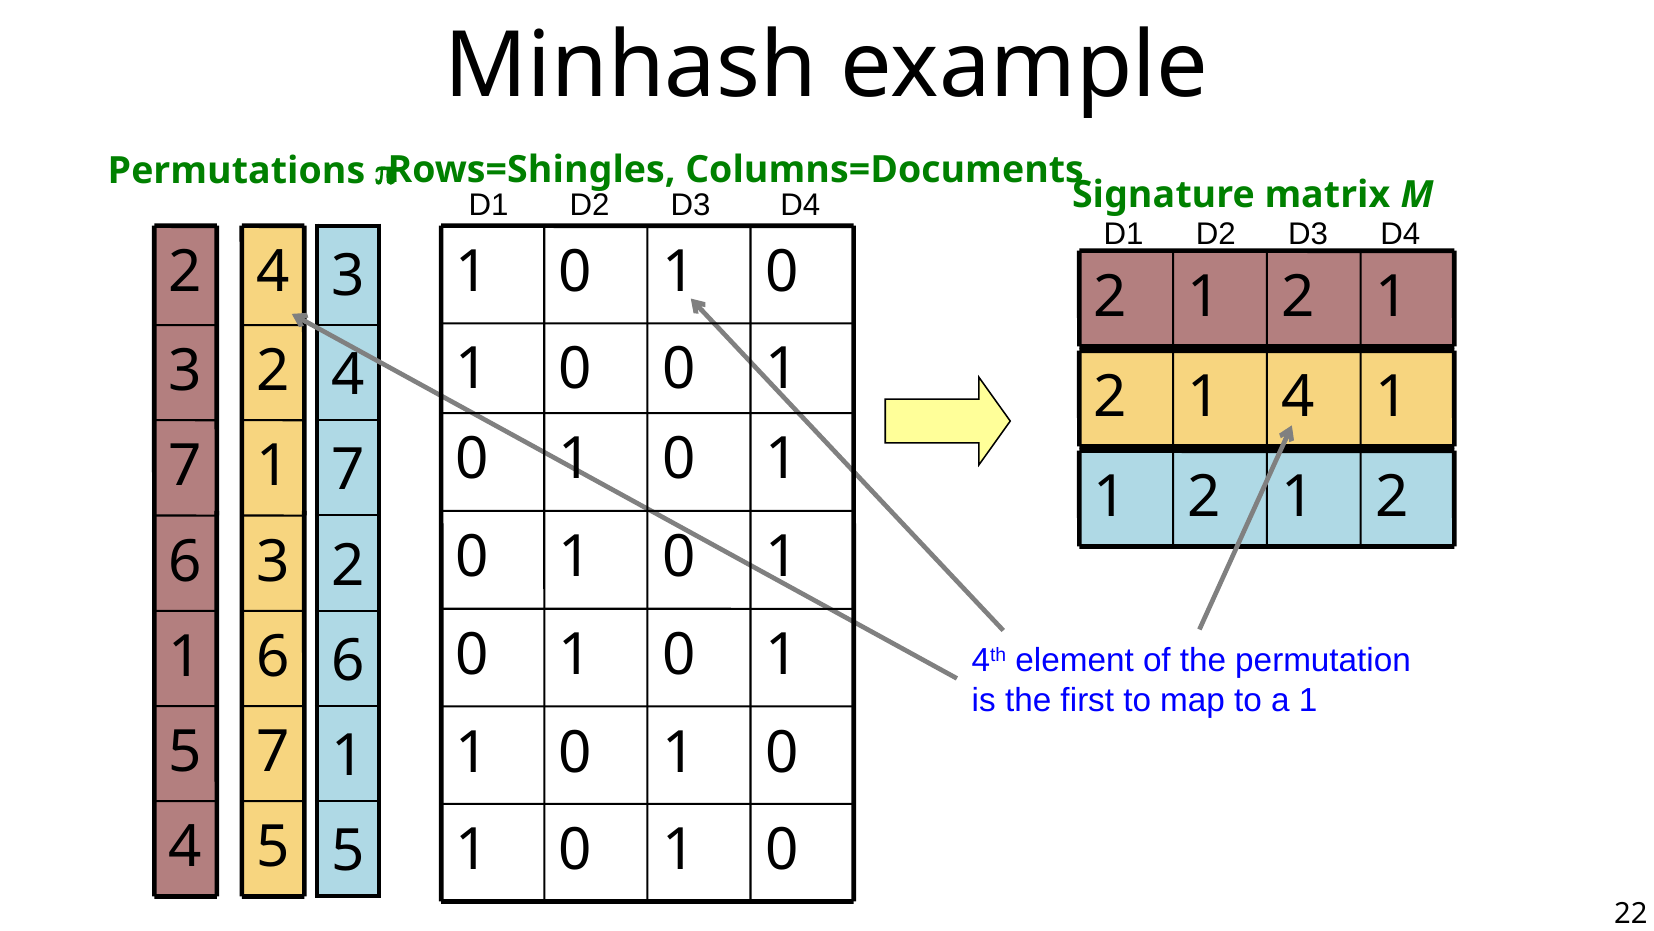

# Minhash example
Rows=Shingles, Columns=Documents
1
0
1
0
1
0
0
1
0
1
0
1
0
1
0
1
0
1
0
1
1
0
1
0
1
0
1
0
Permutations 
Signature matrix M
2
1
2
1
 D1 D2 D3 D4
 D1 D2 D3 D4
2
3
7
6
1
5
4
4
2
2
1
4
1
1
3
6
7
5
| 3 |
| --- |
| 4 |
| 7 |
| 2 |
| 6 |
| 1 |
| 5 |
4th element of the permutation is the first to map to a 1
1
2
1
2
22